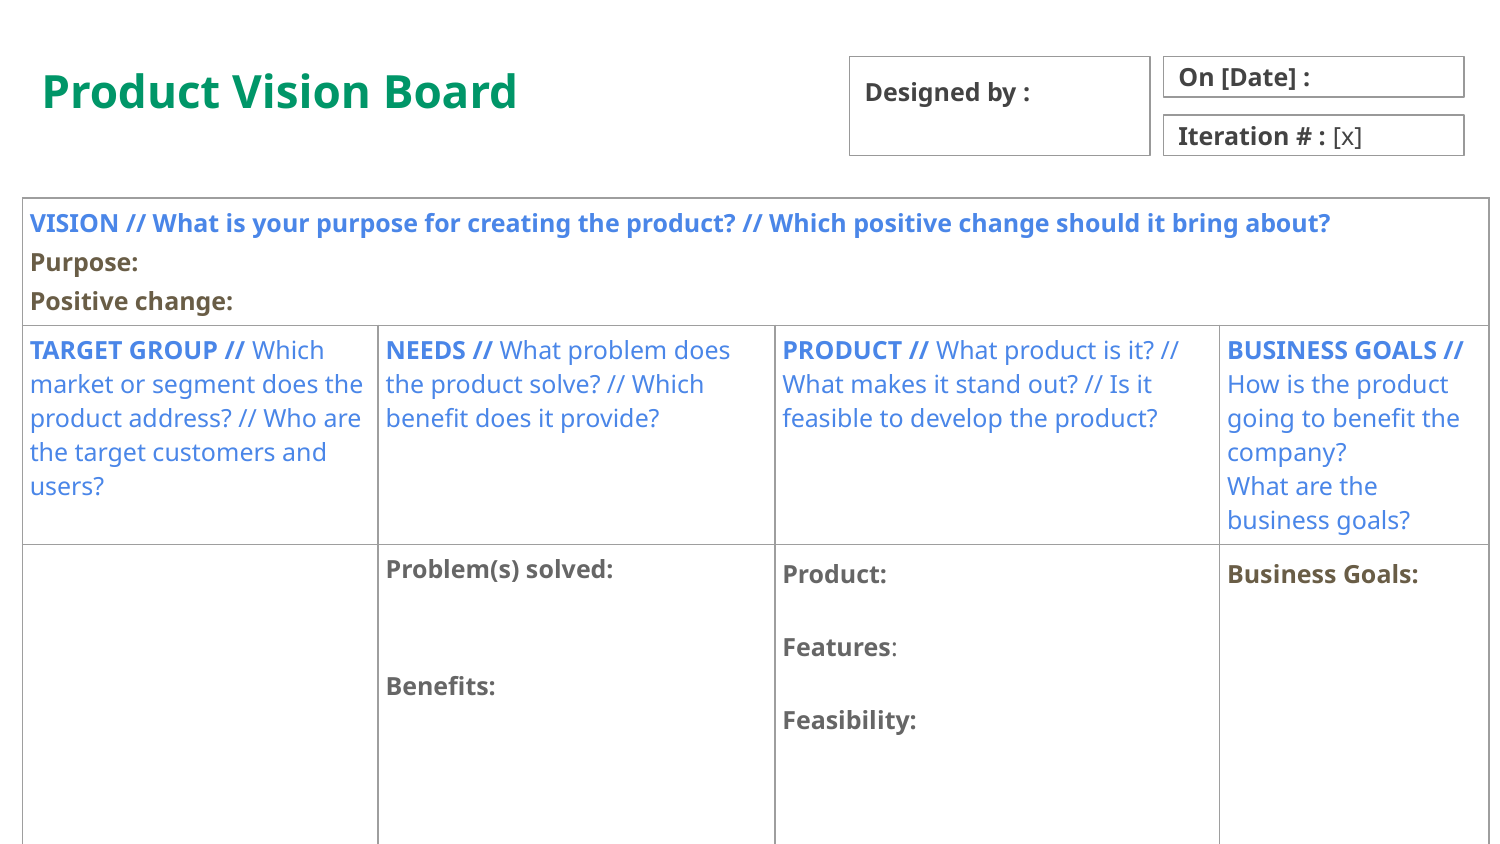

# Product Vision Board
Designed by :
On [Date] :
Iteration # : [x]
| VISION // What is your purpose for creating the product? // Which positive change should it bring about? Purpose: Positive change: | | | |
| --- | --- | --- | --- |
| TARGET GROUP // Which market or segment does the product address? // Who are the target customers and users? | NEEDS // What problem does the product solve? // Which benefit does it provide? | PRODUCT // What product is it? // What makes it stand out? // Is it feasible to develop the product? | BUSINESS GOALS // How is the product going to benefit the company? What are the business goals? |
| | Problem(s) solved: Benefits: | Product: Features: Feasibility: | Business Goals: |